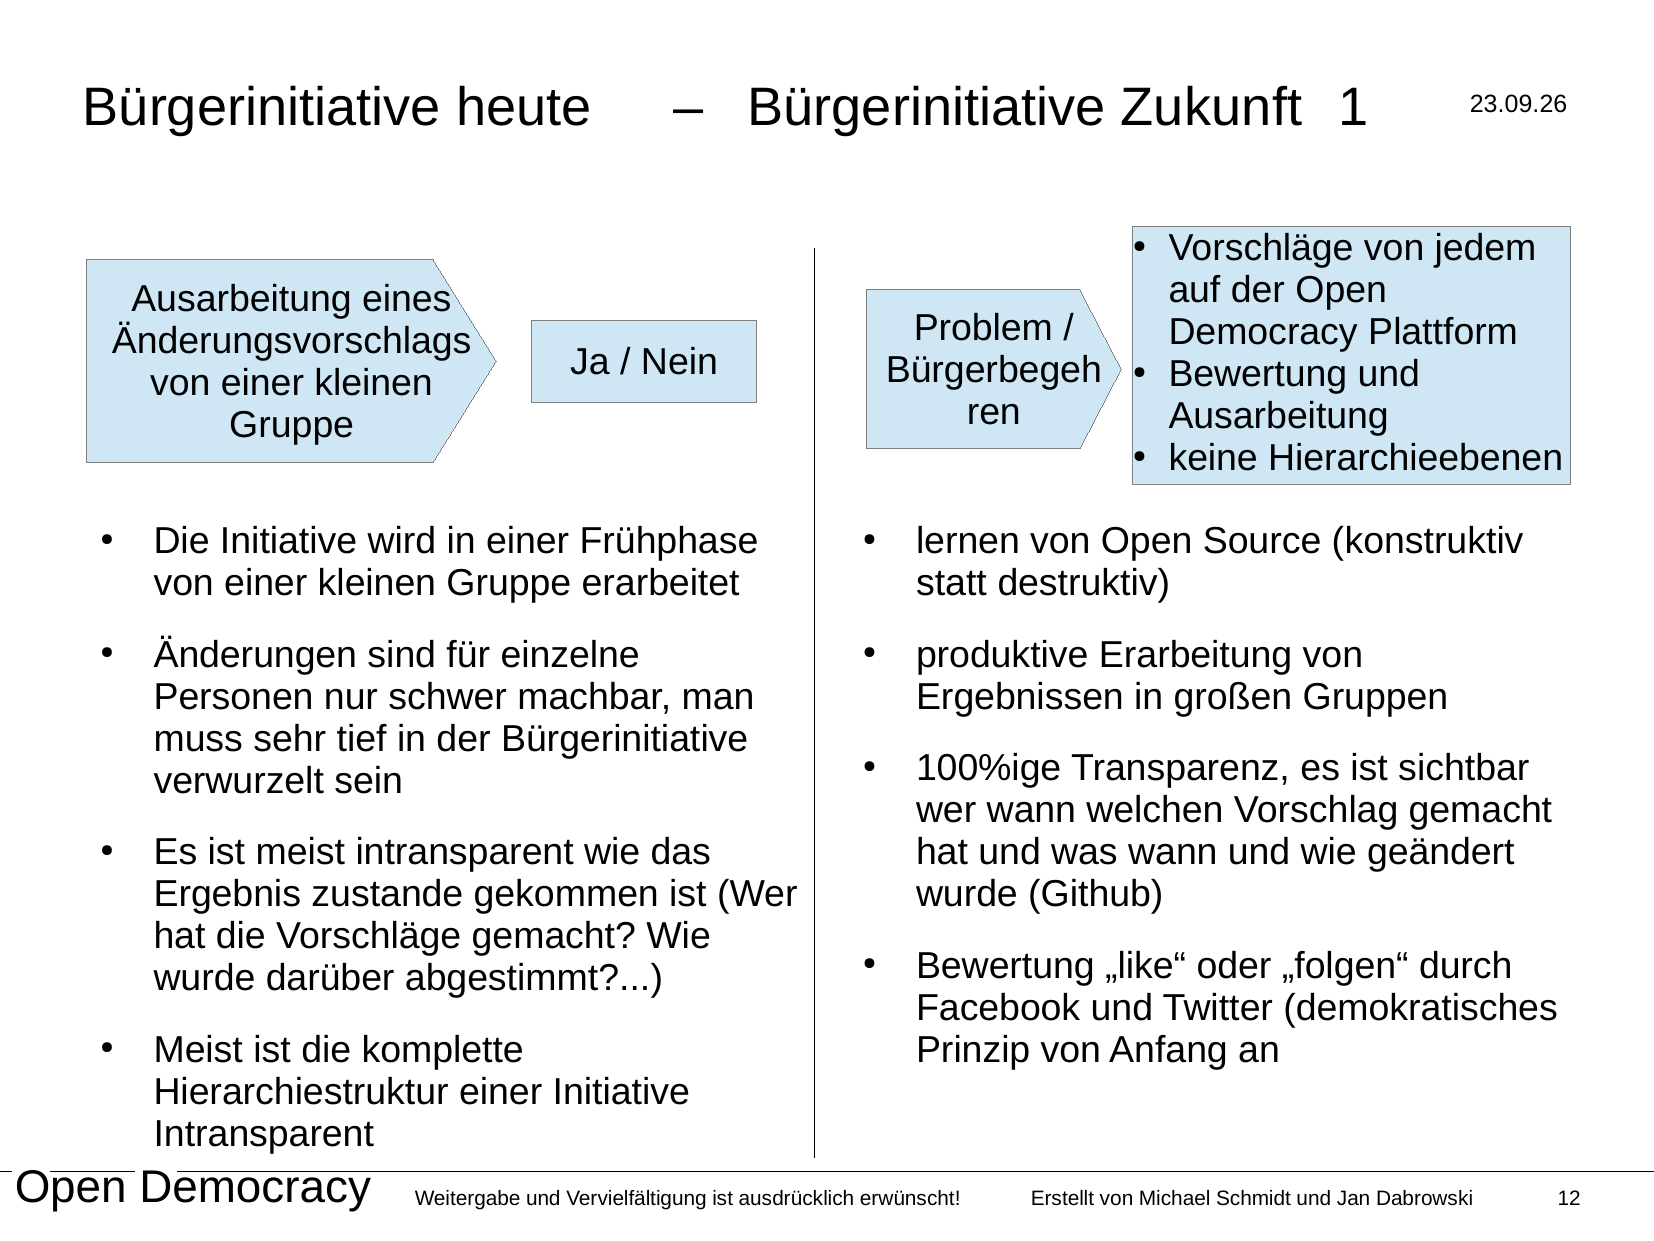

# Bürgerinitiative heute		–	Bürgerinitiative Zukunft	1
Vorschläge von jedem auf der Open Democracy Plattform
Bewertung und Ausarbeitung
keine Hierarchieebenen
Ausarbeitung eines Änderungsvorschlags von einer kleinen Gruppe
Problem / Bürgerbegehren
Ja / Nein
Die Initiative wird in einer Frühphase von einer kleinen Gruppe erarbeitet
Änderungen sind für einzelne Personen nur schwer machbar, man muss sehr tief in der Bürgerinitiative verwurzelt sein
Es ist meist intransparent wie das Ergebnis zustande gekommen ist (Wer hat die Vorschläge gemacht? Wie wurde darüber abgestimmt?...)
Meist ist die komplette Hierarchiestruktur einer Initiative Intransparent
lernen von Open Source (konstruktiv statt destruktiv)
produktive Erarbeitung von Ergebnissen in großen Gruppen
100%ige Transparenz, es ist sichtbar wer wann welchen Vorschlag gemacht hat und was wann und wie geändert wurde (Github)
Bewertung „like“ oder „folgen“ durch Facebook und Twitter (demokratisches Prinzip von Anfang an